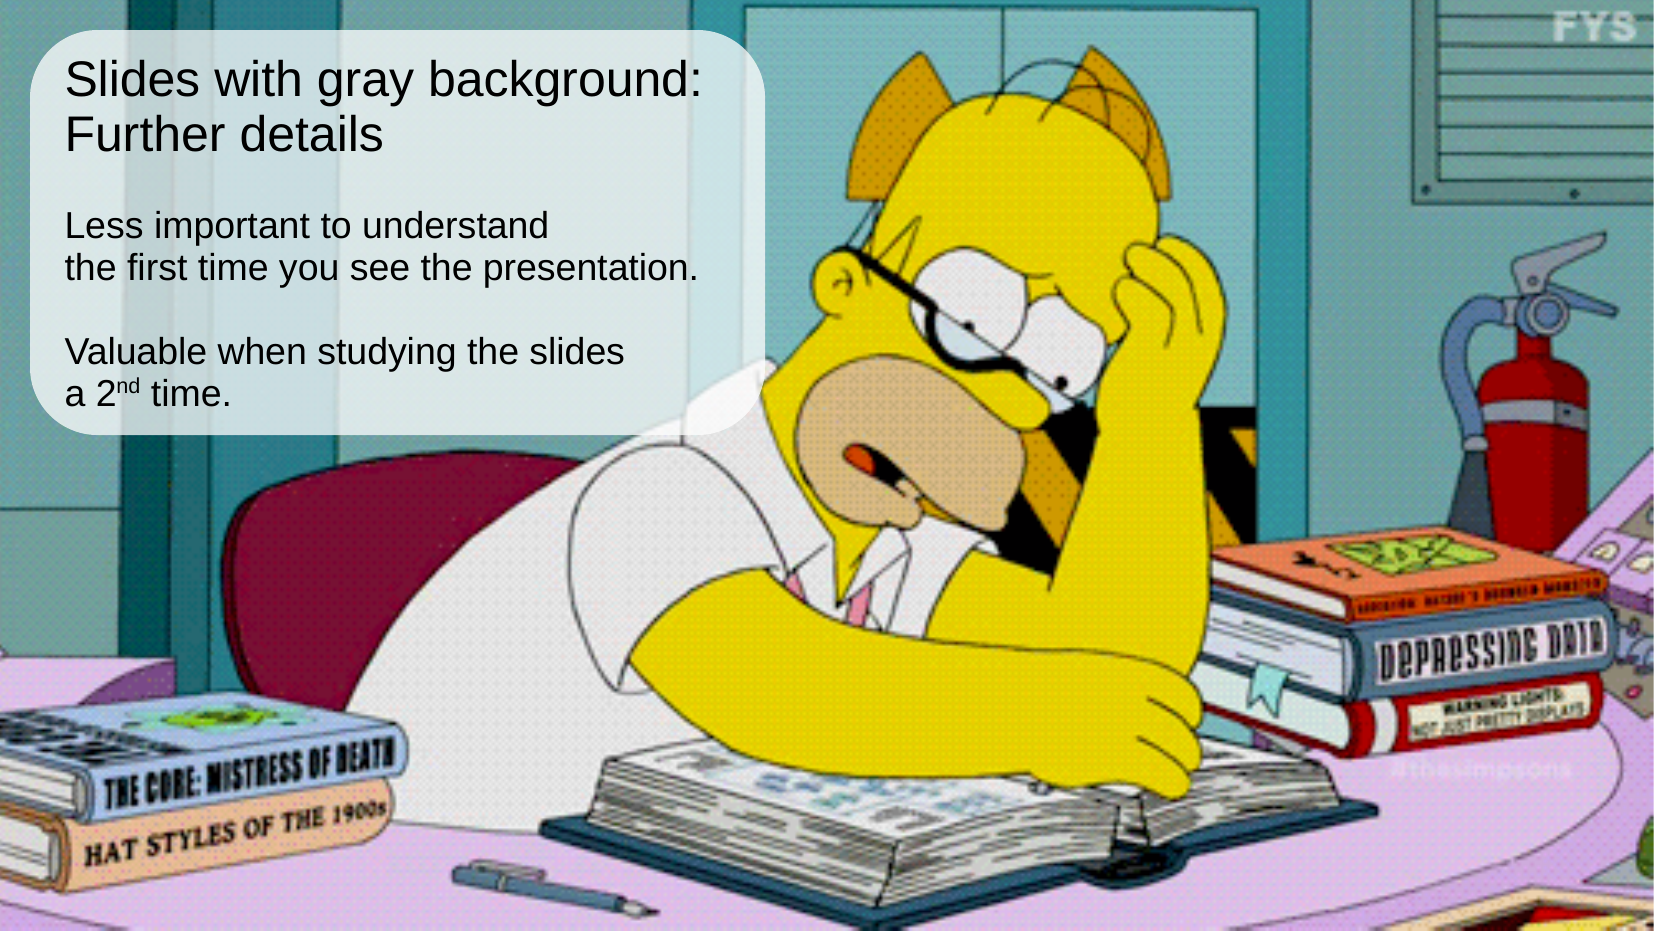

Slides with gray background:
Further details
Less important to understand
the first time you see the presentation.
Valuable when studying the slides
a 2nd time.